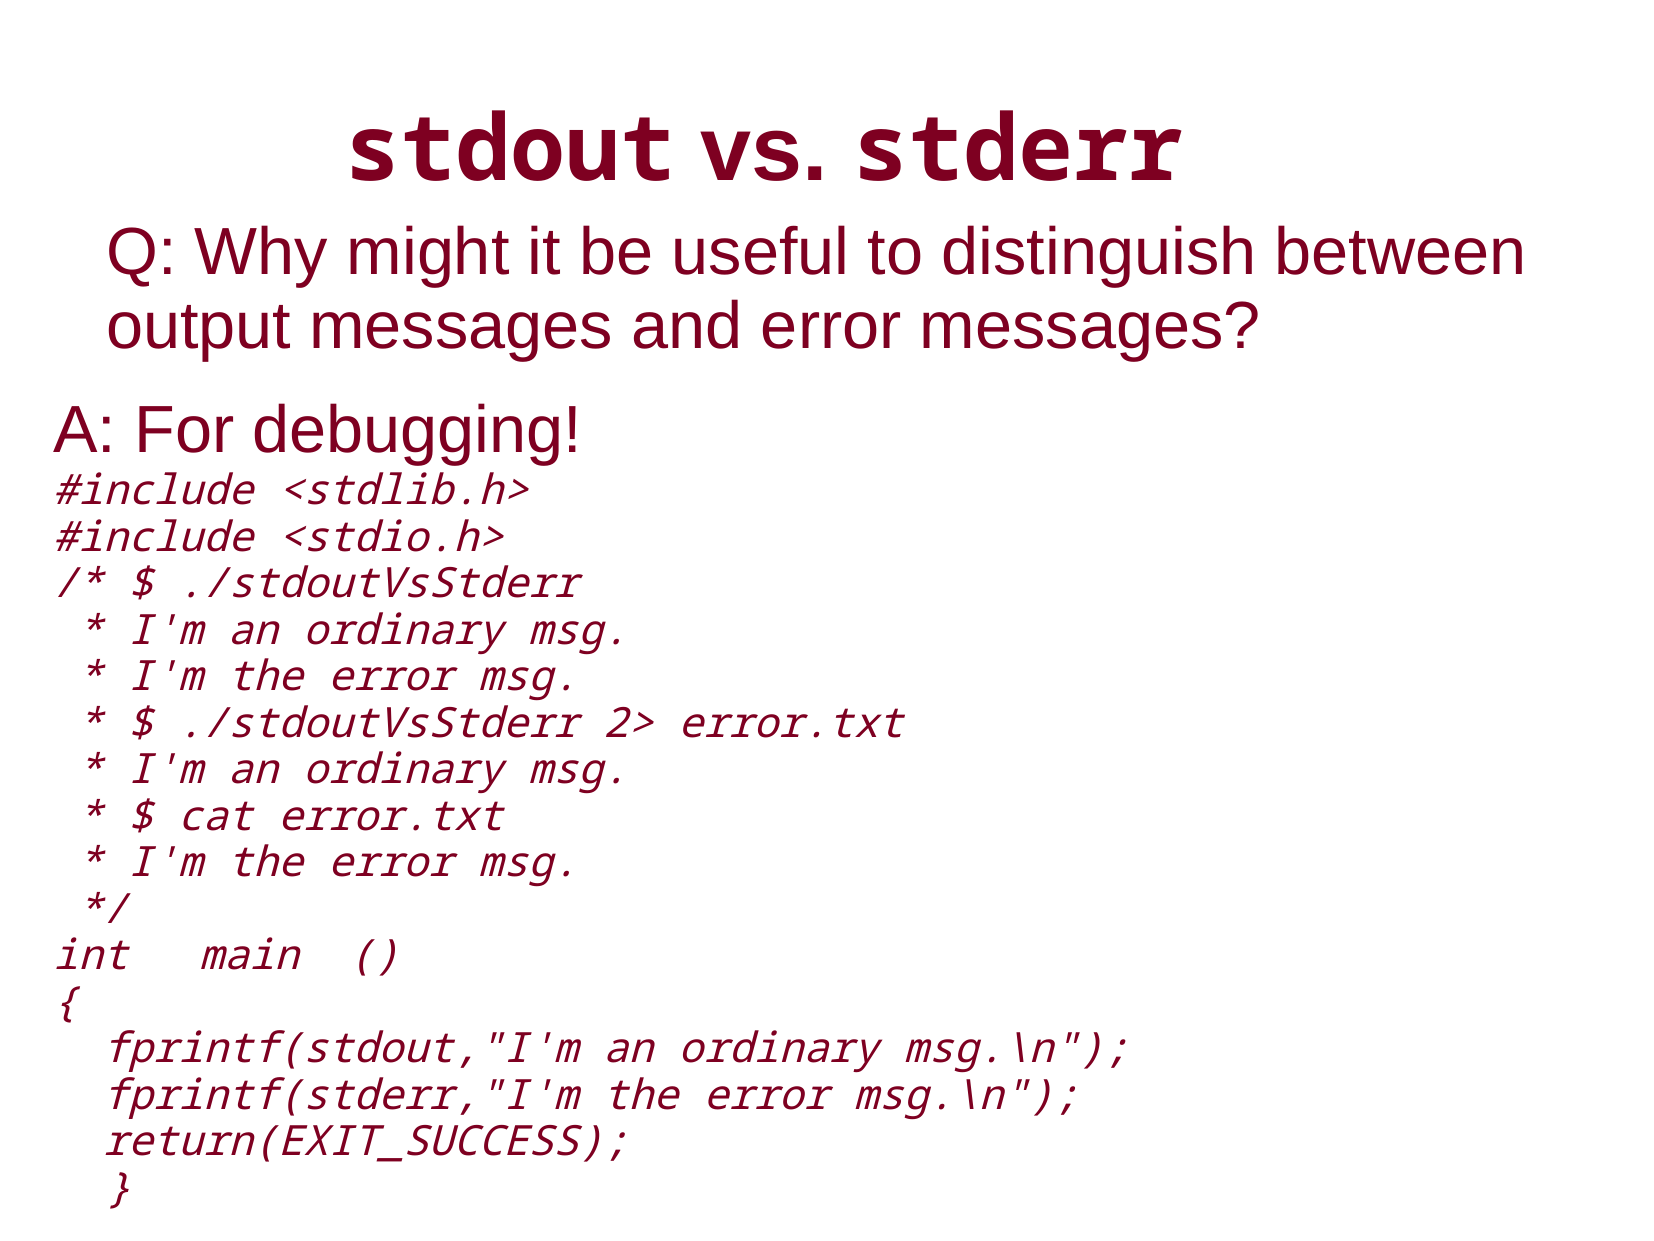

# stdout vs. stderr
Q: Why might it be useful to distinguish between output messages and error messages?
A: For debugging!
#include <stdlib.h>
#include <stdio.h>
/* $ ./stdoutVsStderr
 * I'm an ordinary msg.
 * I'm the error msg.
 * $ ./stdoutVsStderr 2> error.txt
 * I'm an ordinary msg.
 * $ cat error.txt
 * I'm the error msg.
 */
int	main	()
{
 fprintf(stdout,"I'm an ordinary msg.\n");
 fprintf(stderr,"I'm the error msg.\n");
 return(EXIT_SUCCESS);
}